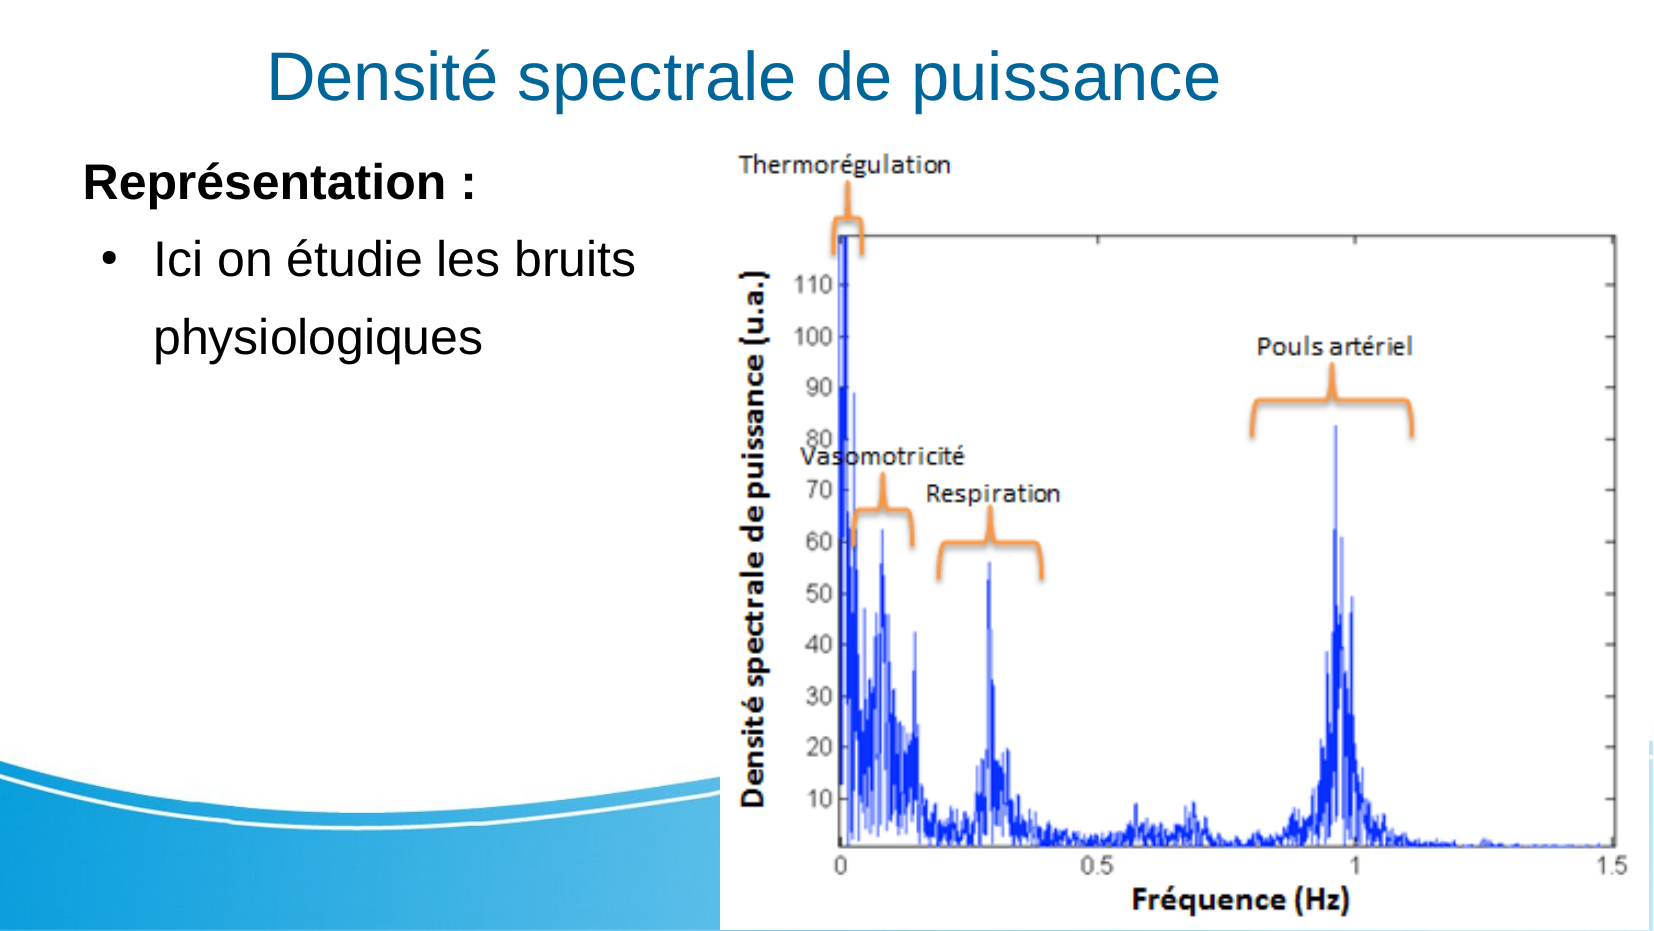

# Densité spectrale de puissance
Représentation :
Ici on étudie les bruits
physiologiques